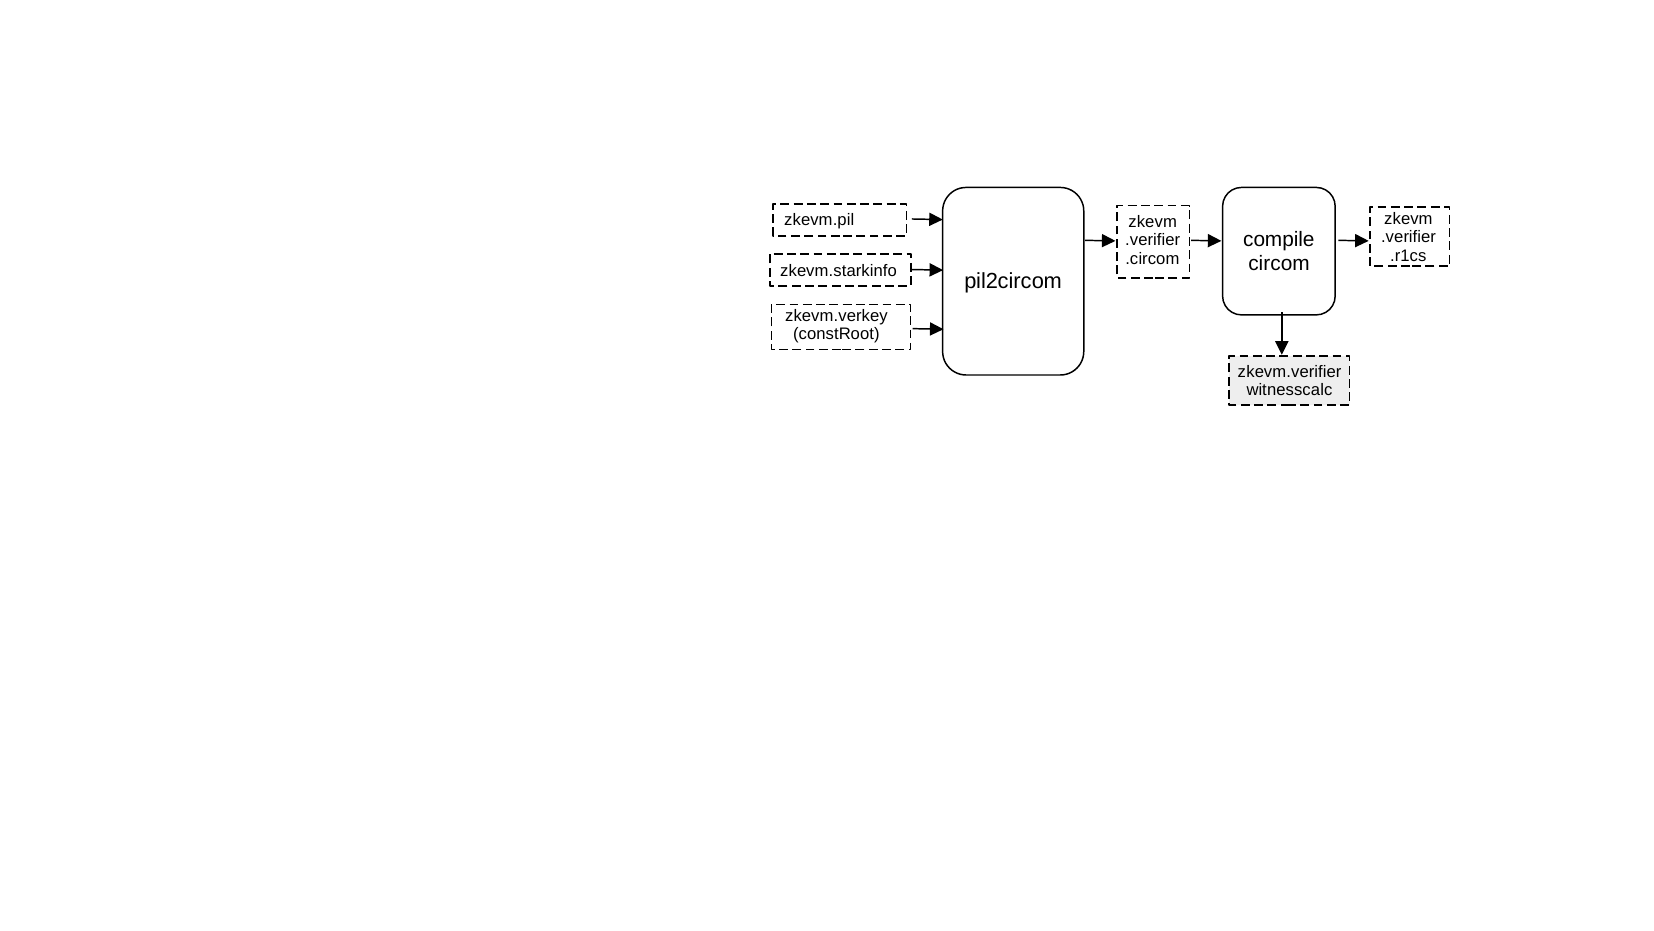

pil2circom
compile
circom
zkevm
.verifier
.r1cs
zkevm.pil
zkevm
.verifier
.circom
zkevm.starkinfo
zkevm.verkey
(constRoot)
zkevm.verifier
witnesscalc